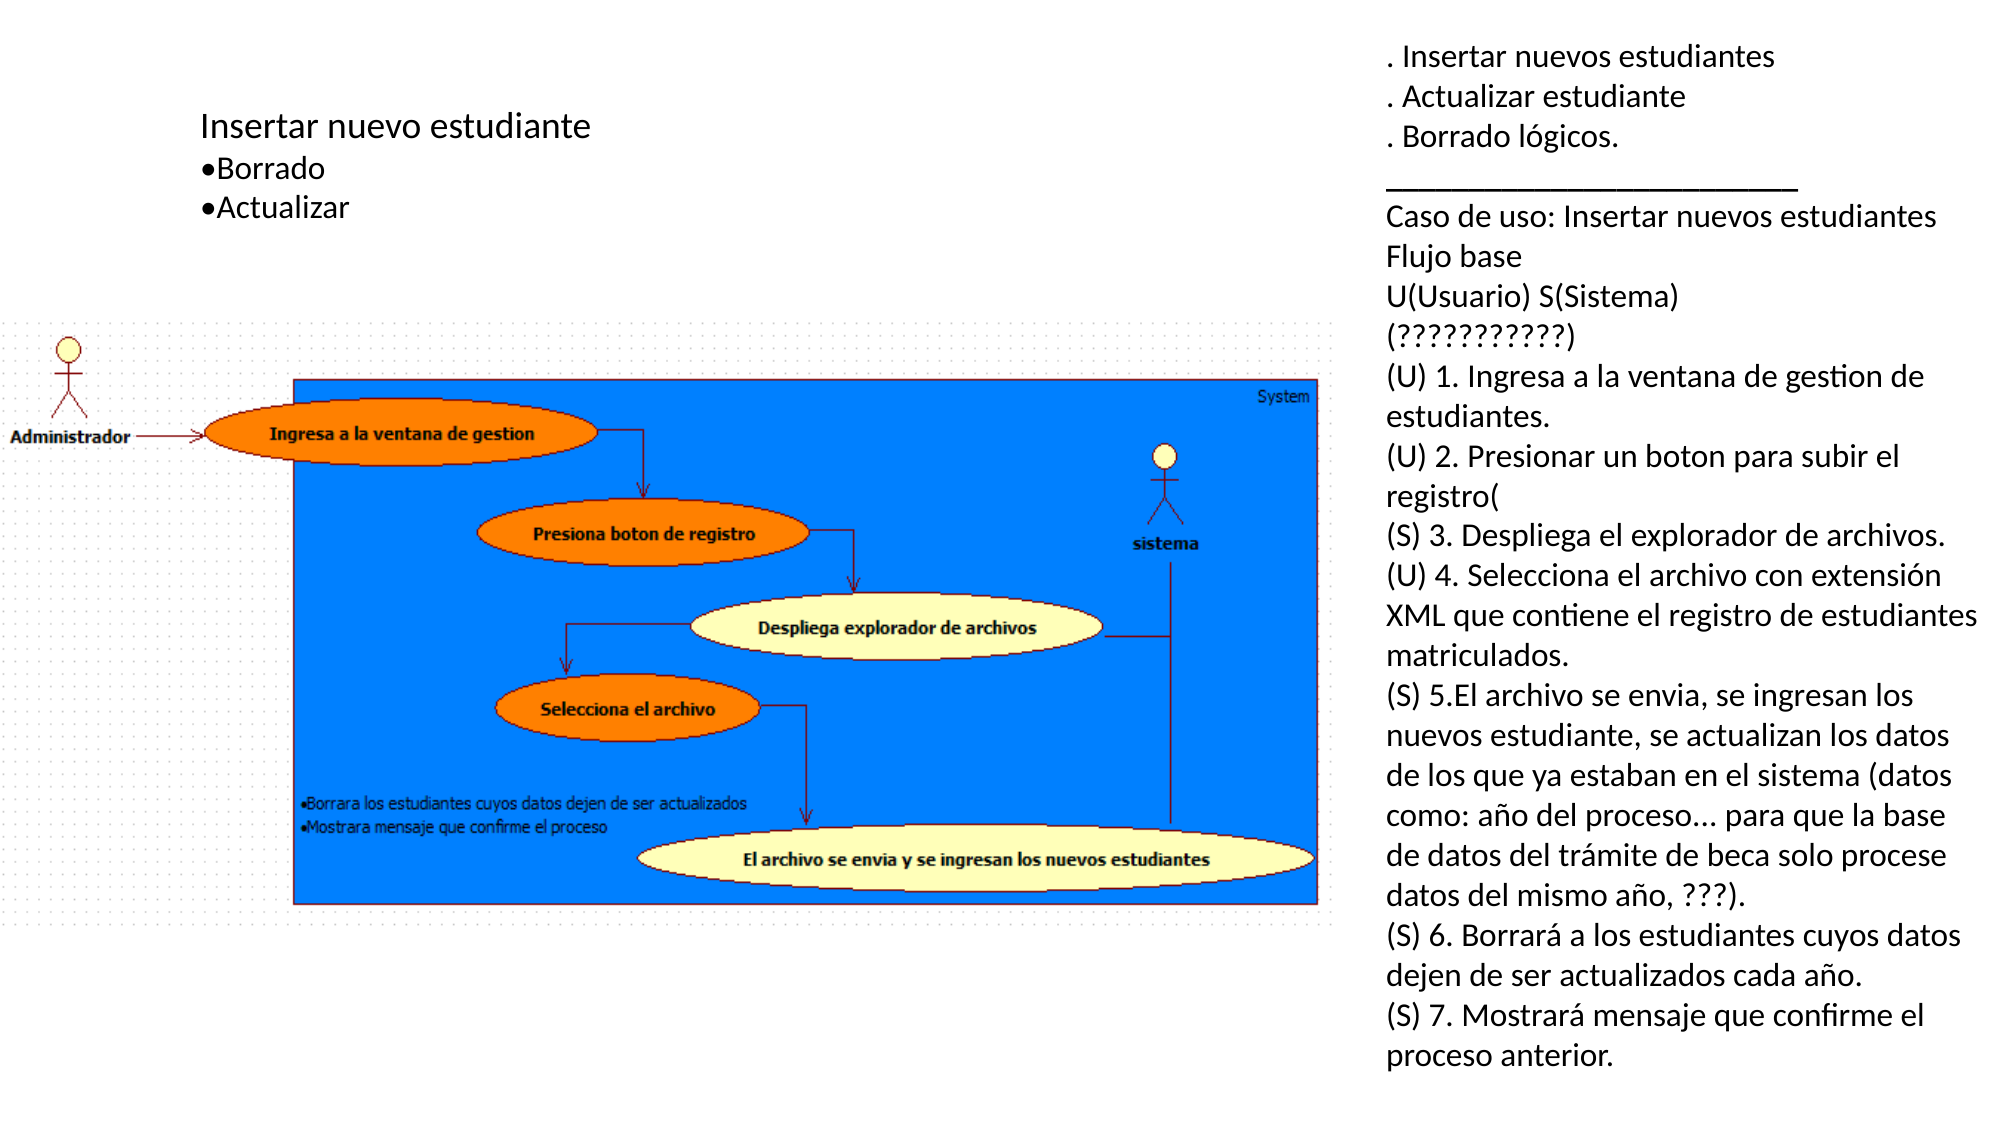

. Insertar nuevos estudiantes
. Actualizar estudiante
. Borrado lógicos.
_________________________
Caso de uso: Insertar nuevos estudiantes
Flujo base
U(Usuario) S(Sistema)
(???????????)
(U) 1. Ingresa a la ventana de gestion de estudiantes.
(U) 2. Presionar un boton para subir el registro(
(S) 3. Despliega el explorador de archivos.
(U) 4. Selecciona el archivo con extensión XML que contiene el registro de estudiantes matriculados.
(S) 5.El archivo se envia, se ingresan los nuevos estudiante, se actualizan los datos de los que ya estaban en el sistema (datos como: año del proceso... para que la base de datos del trámite de beca solo procese datos del mismo año, ???).
(S) 6. Borrará a los estudiantes cuyos datos dejen de ser actualizados cada año.
(S) 7. Mostrará mensaje que confirme el proceso anterior.
Insertar nuevo estudiante
•Borrado
•Actualizar